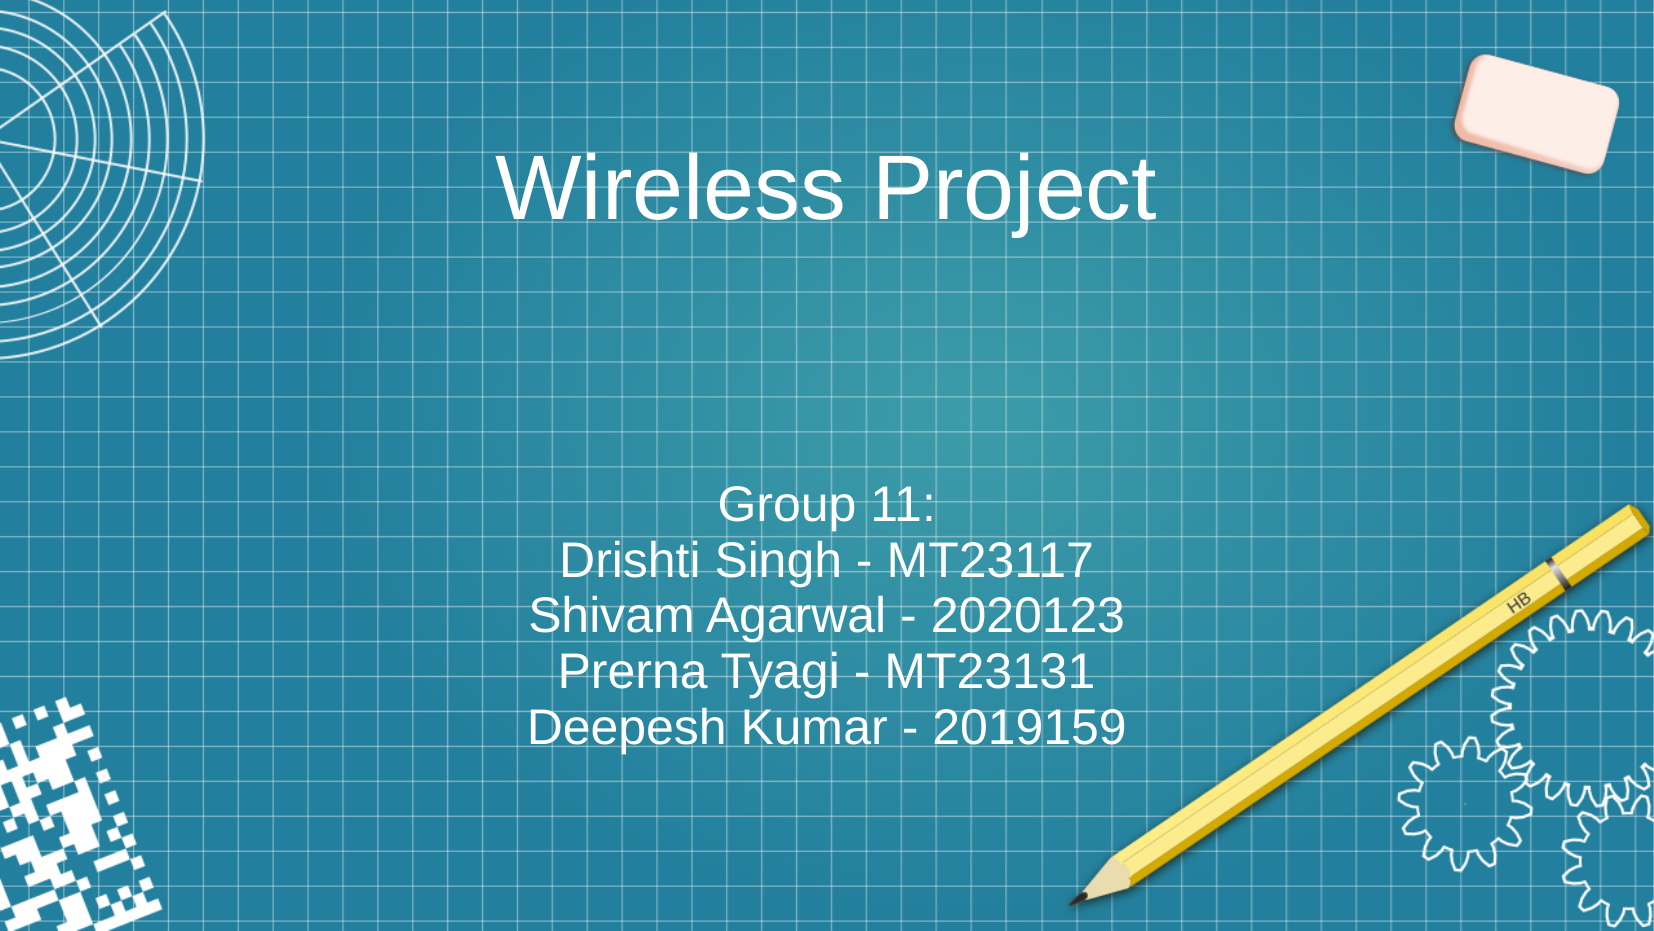

# Wireless Project
Group 11:
Drishti Singh - MT23117
Shivam Agarwal - 2020123
Prerna Tyagi - MT23131
Deepesh Kumar - 2019159